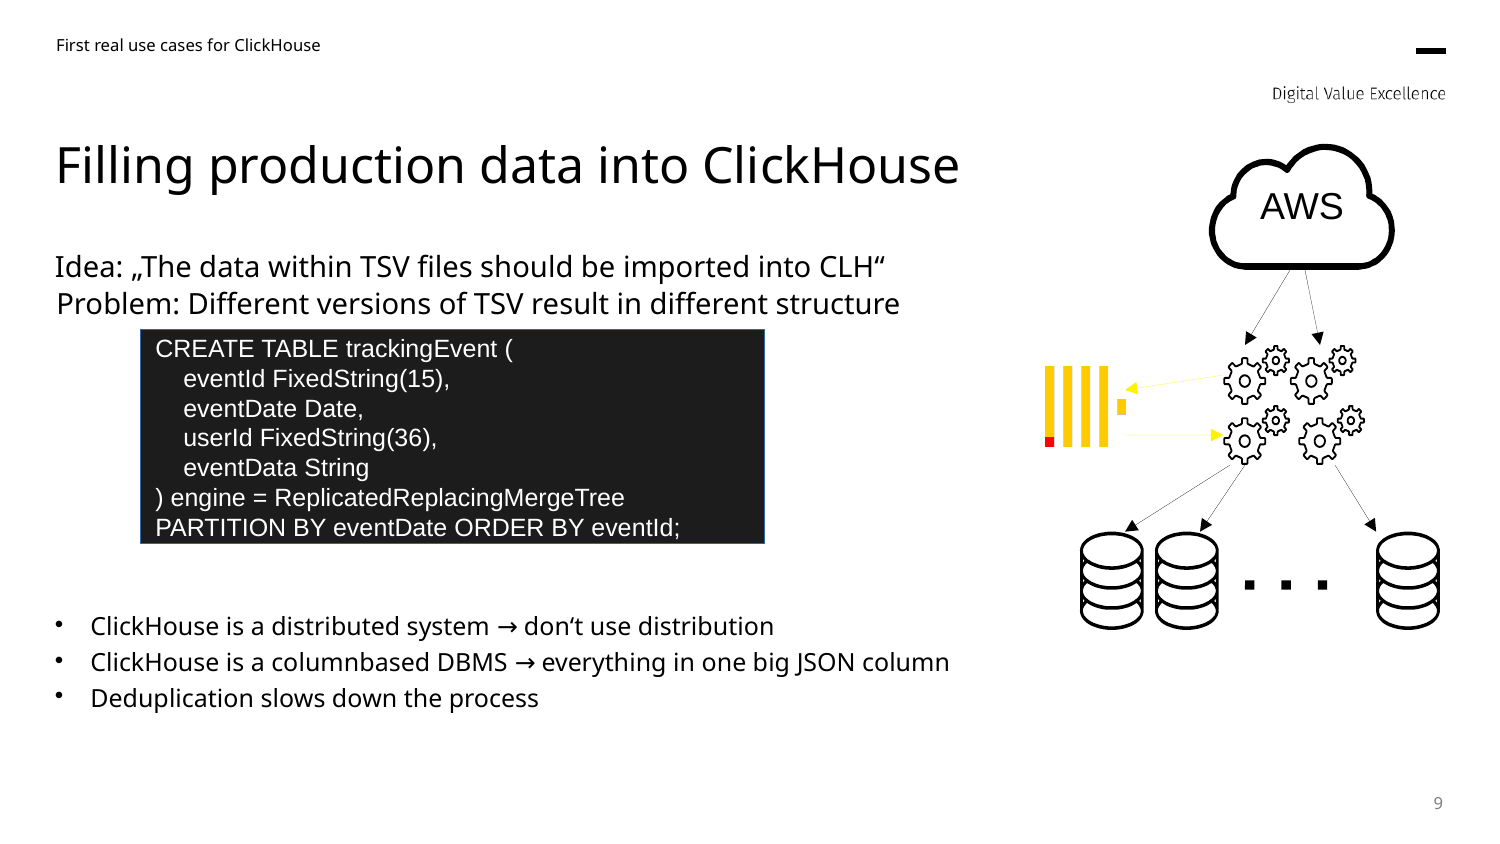

First real use cases for ClickHouse
Filling production data into ClickHouse
AWS
Idea: „The data within TSV files should be imported into CLH“
Problem: Different versions of TSV result in different structure
CREATE TABLE trackingEvent (
 eventId FixedString(15),
 eventDate Date,
 userId FixedString(36),
 eventData String
) engine = ReplicatedReplacingMergeTree
PARTITION BY eventDate ORDER BY eventId;
ClickHouse is a distributed system → don‘t use distribution
ClickHouse is a columnbased DBMS → everything in one big JSON column
Deduplication slows down the process